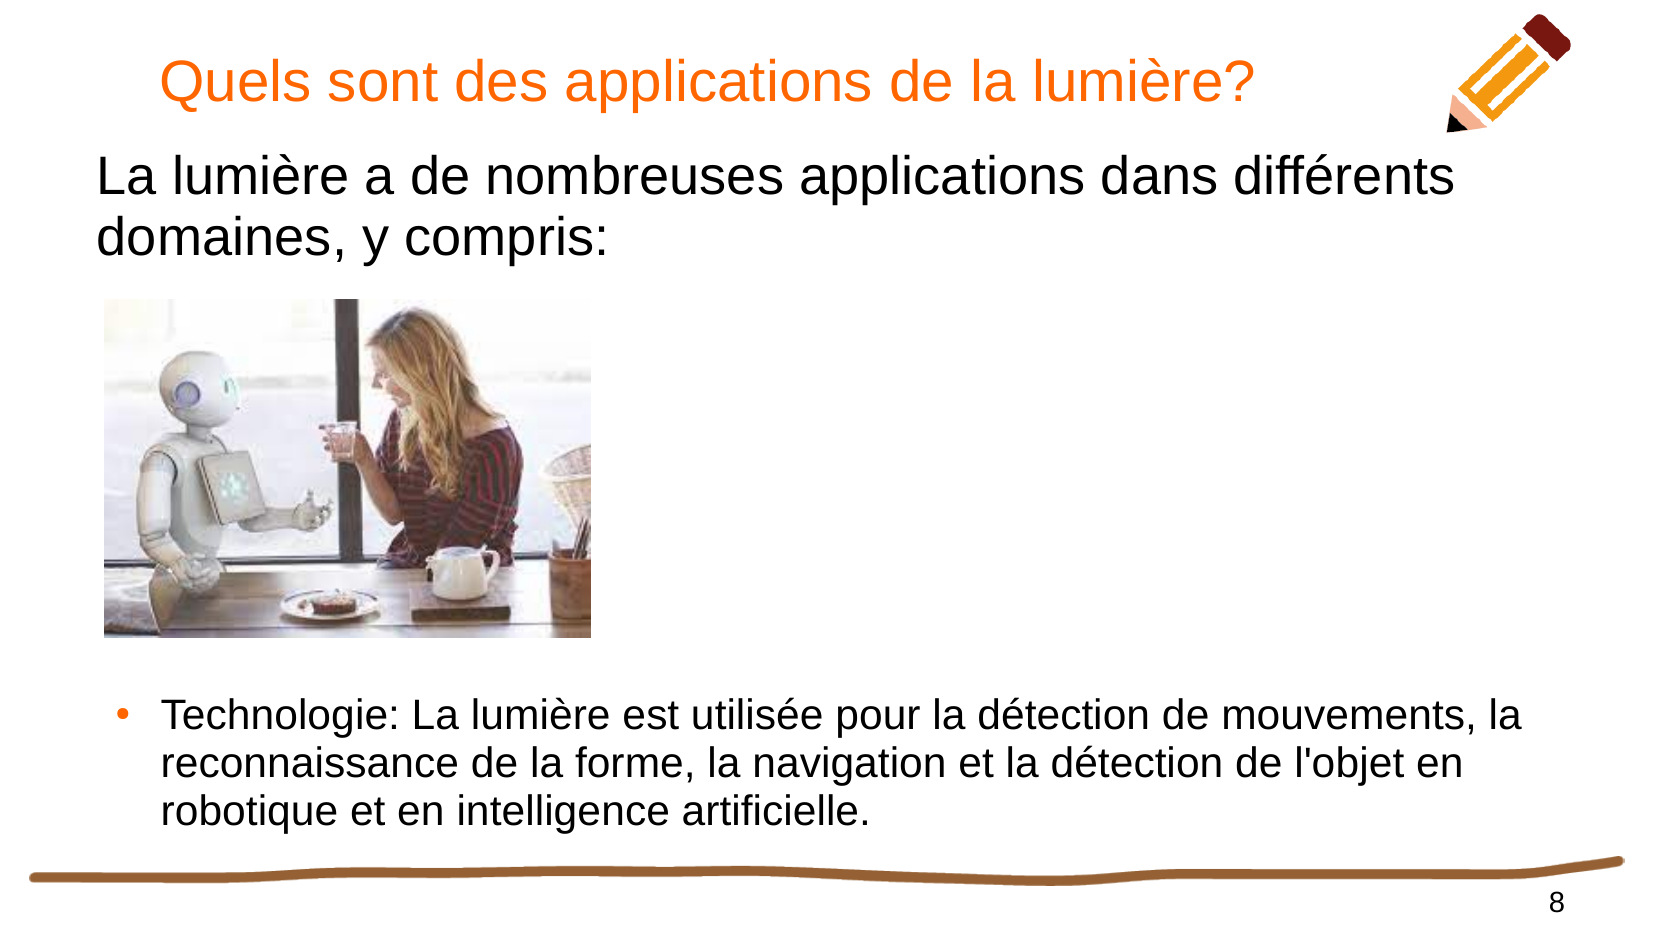

# Quels sont des applications de la lumière?
La lumière a de nombreuses applications dans différents
domaines, y compris:
Technologie: La lumière est utilisée pour la détection de mouvements, la reconnaissance de la forme, la navigation et la détection de l'objet en robotique et en intelligence artificielle.
8